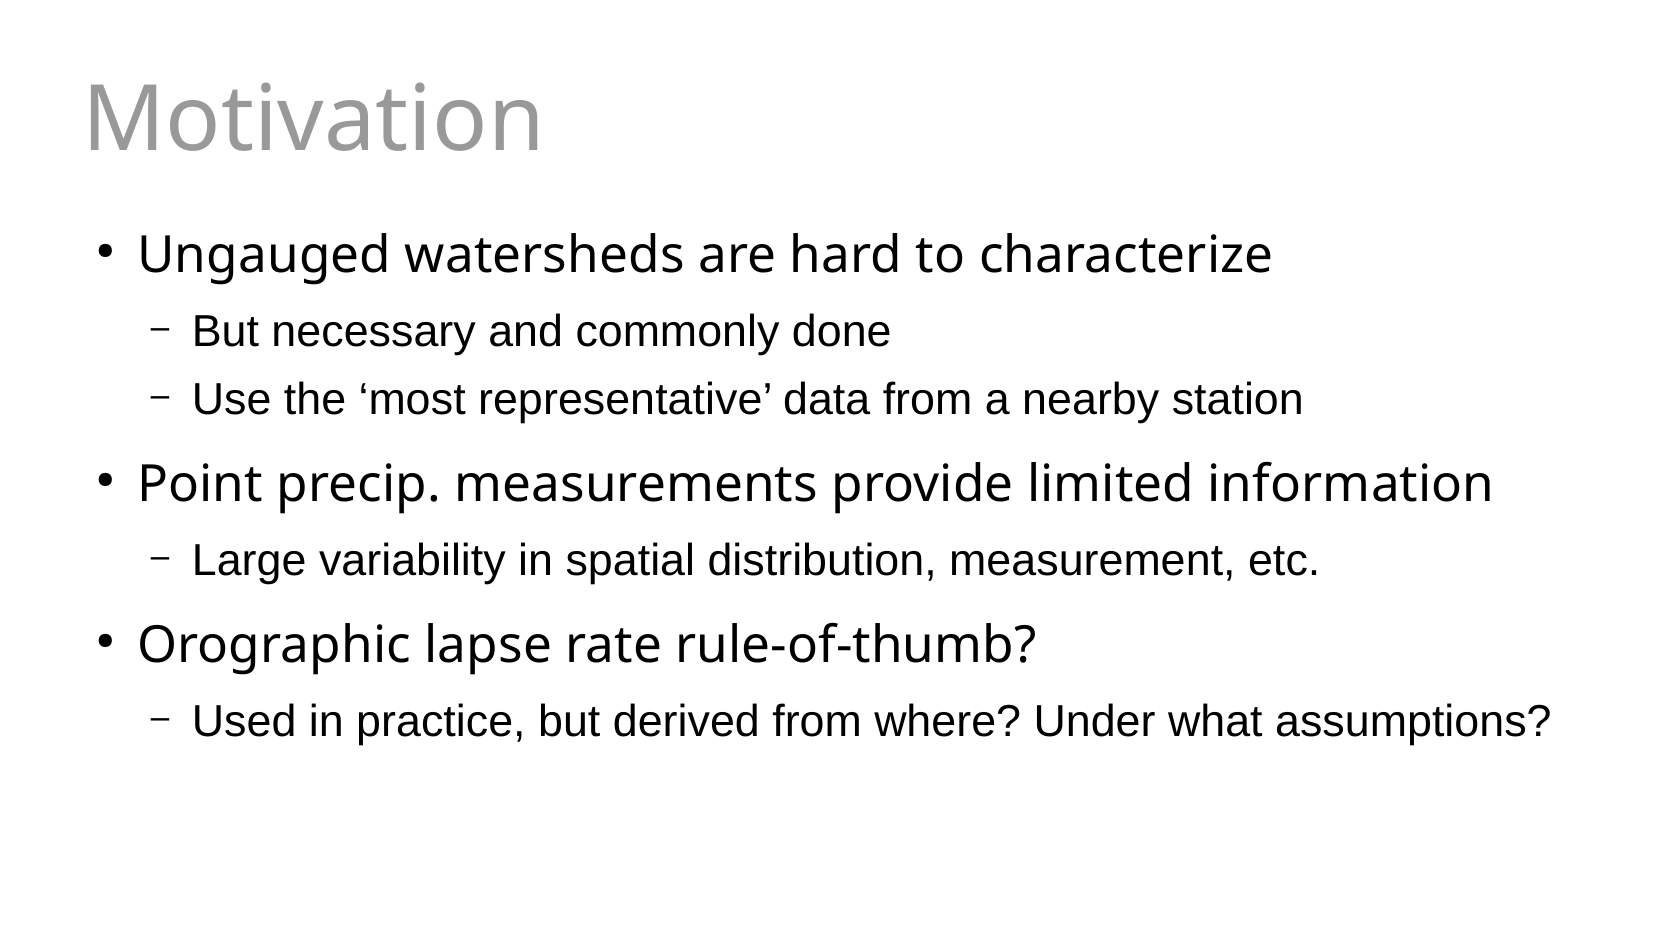

# Motivation
Ungauged watersheds are hard to characterize
But necessary and commonly done
Use the ‘most representative’ data from a nearby station
Point precip. measurements provide limited information
Large variability in spatial distribution, measurement, etc.
Orographic lapse rate rule-of-thumb?
Used in practice, but derived from where? Under what assumptions?